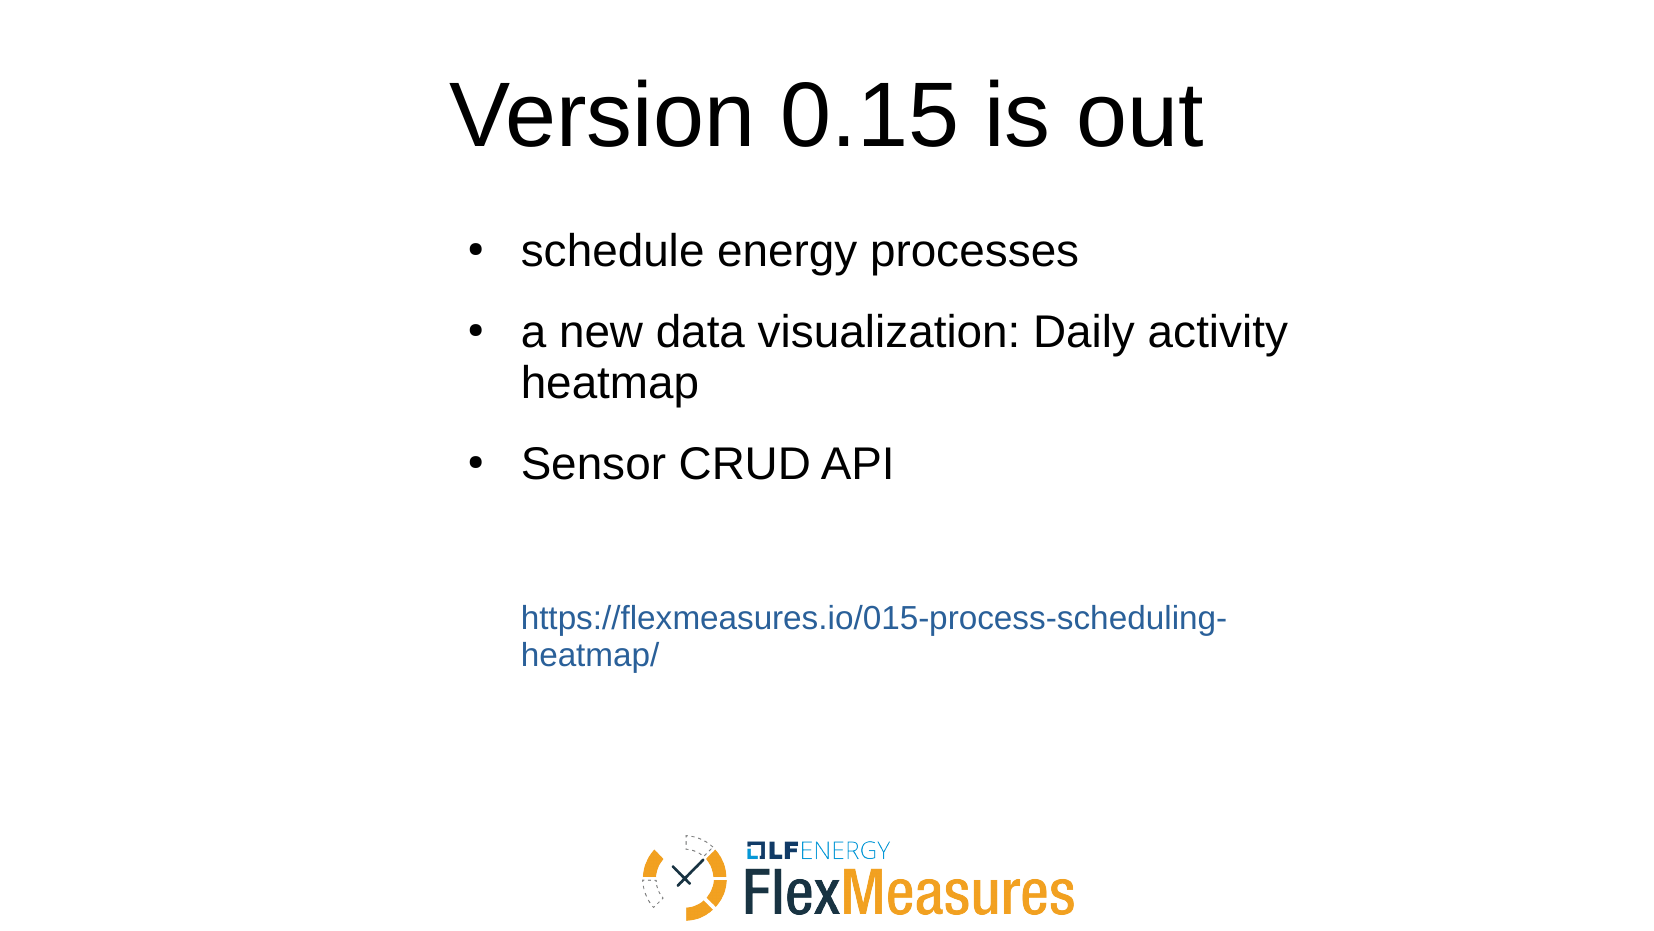

# Version 0.15 is out
schedule energy processes
a new data visualization: Daily activity heatmap
Sensor CRUD API
https://flexmeasures.io/015-process-scheduling-heatmap/